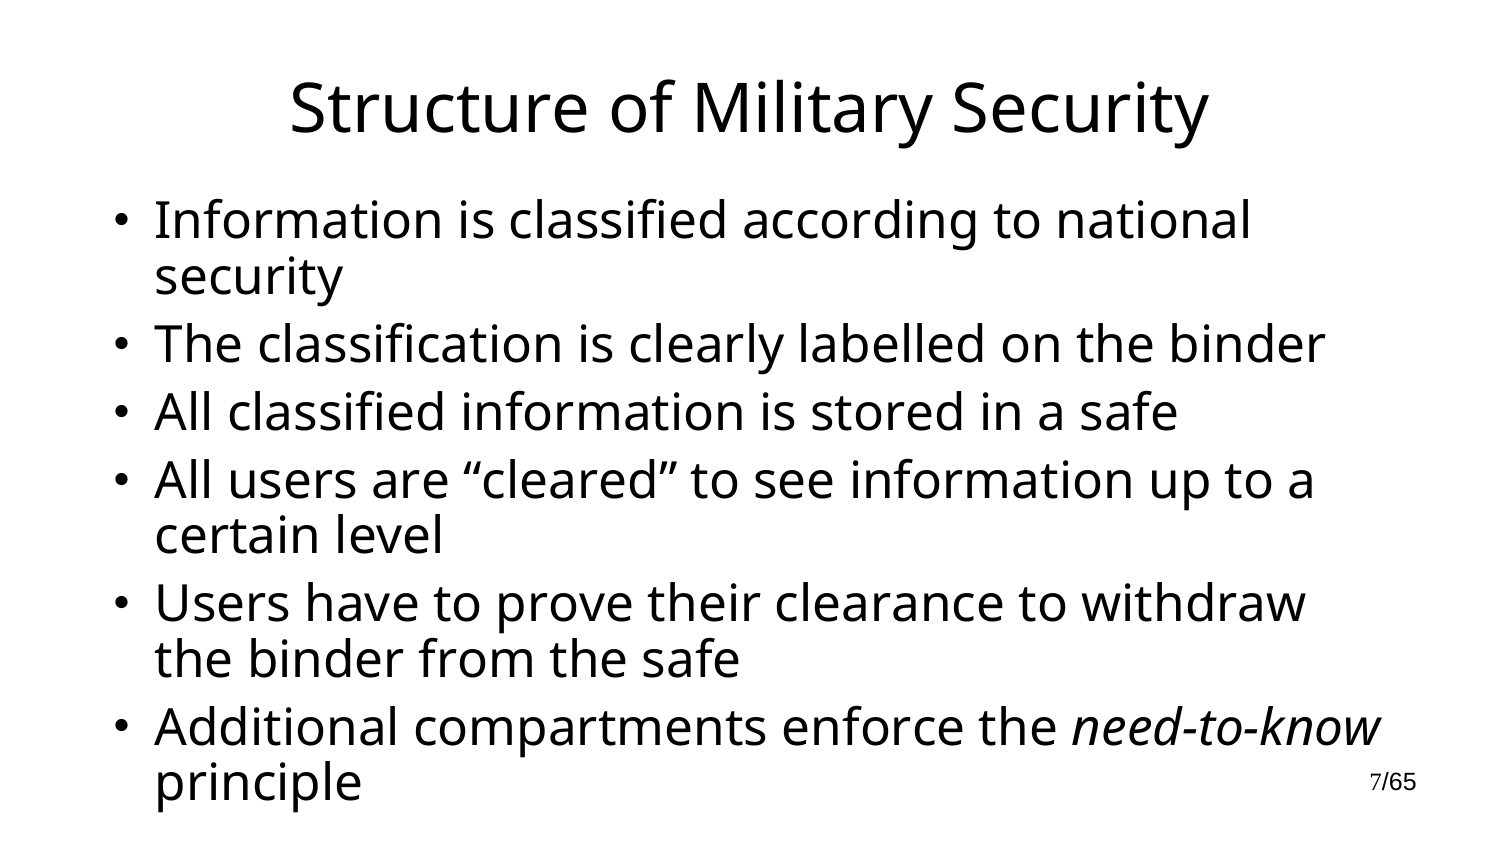

# Structure of Military Security
Information is classified according to national security
The classification is clearly labelled on the binder
All classified information is stored in a safe
All users are “cleared” to see information up to a certain level
Users have to prove their clearance to withdraw the binder from the safe
Additional compartments enforce the need-to-know principle